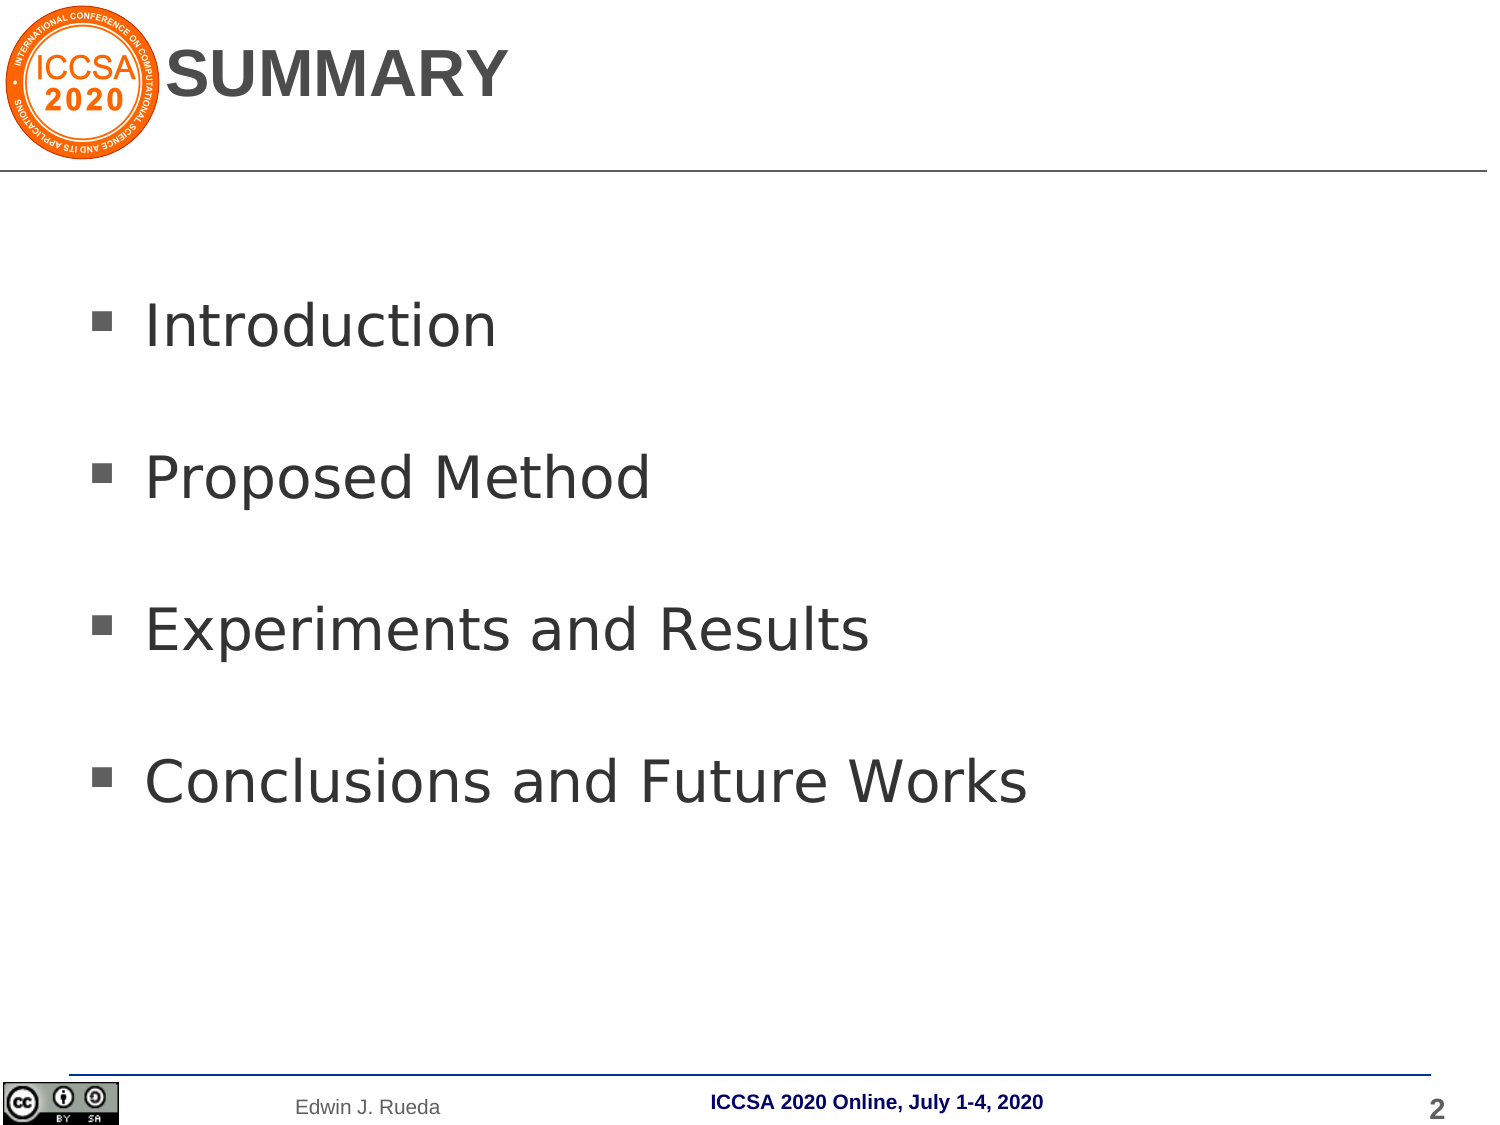

# SUMMARY
Introduction
Proposed Method
Experiments and Results
Conclusions and Future Works